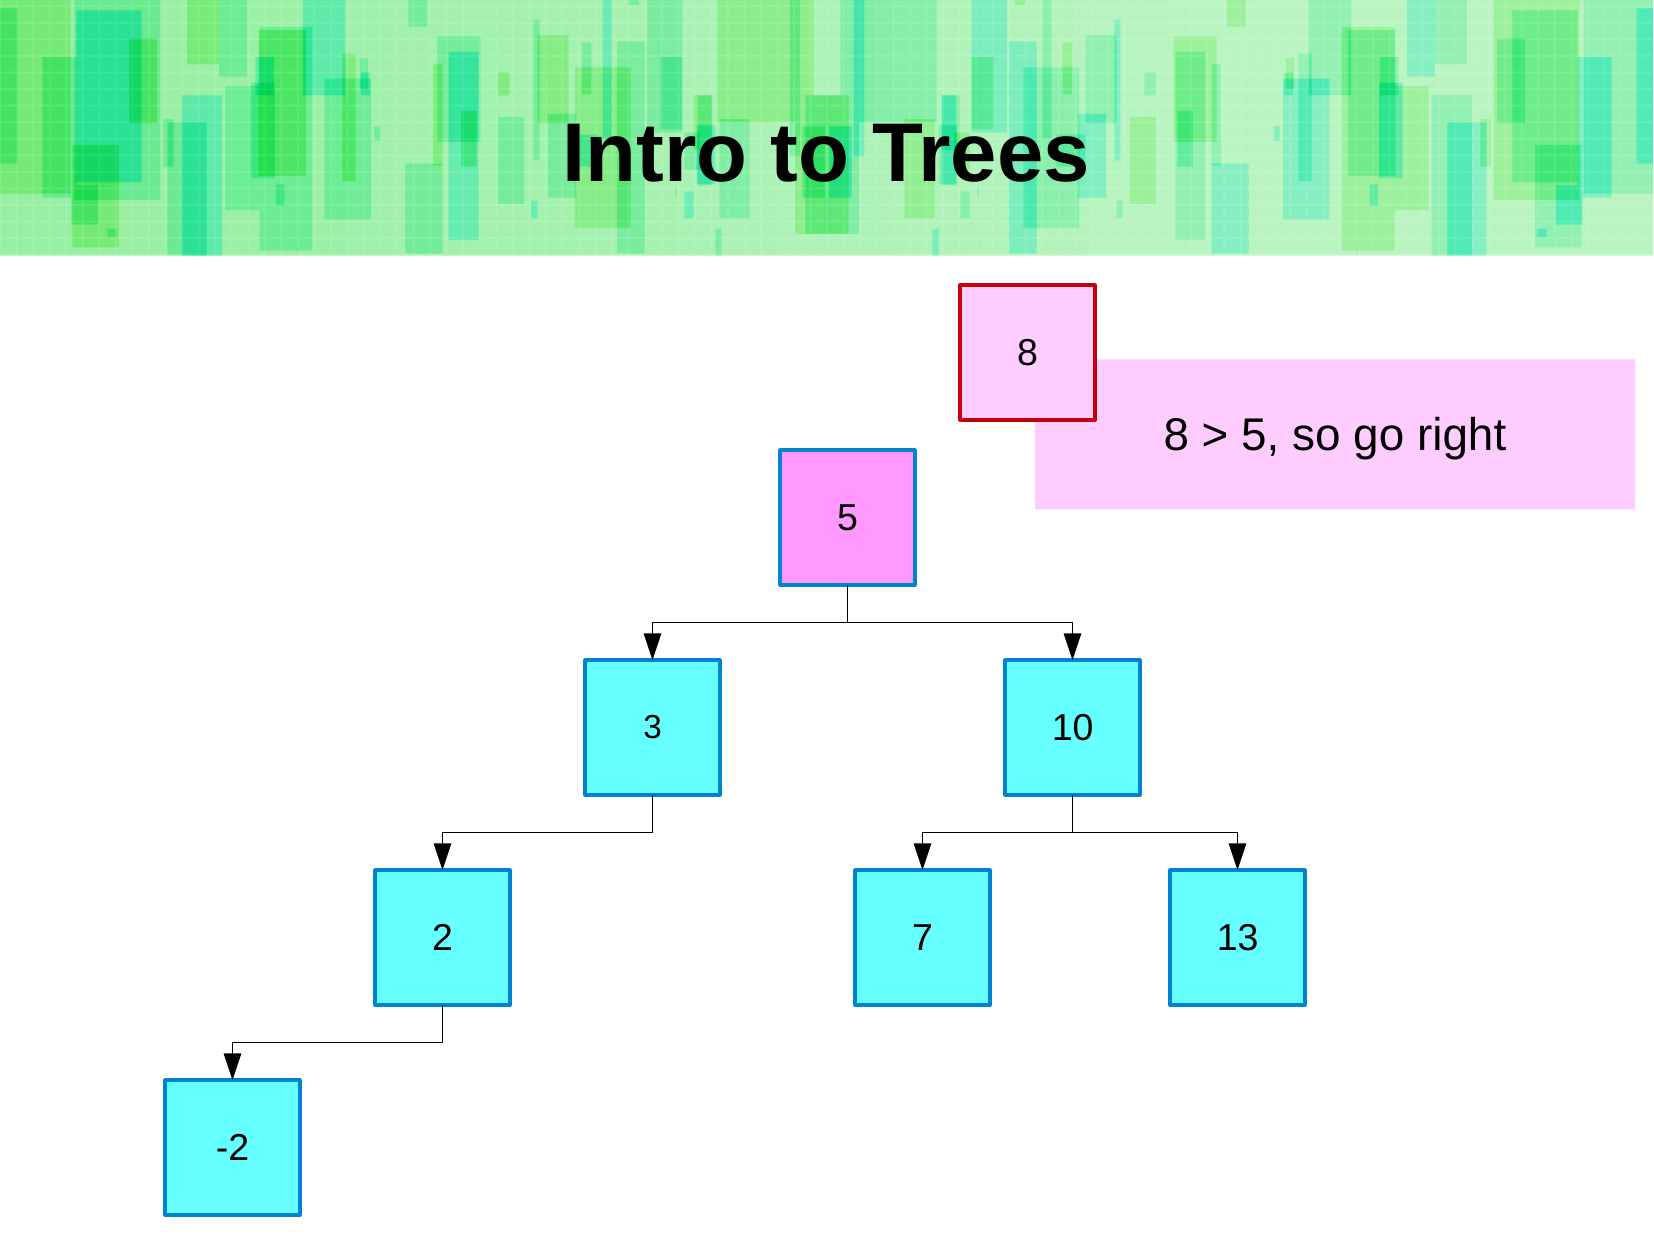

# Intro to Trees
8
8 > 5, so go right
5
3
10
2
7
13
-2